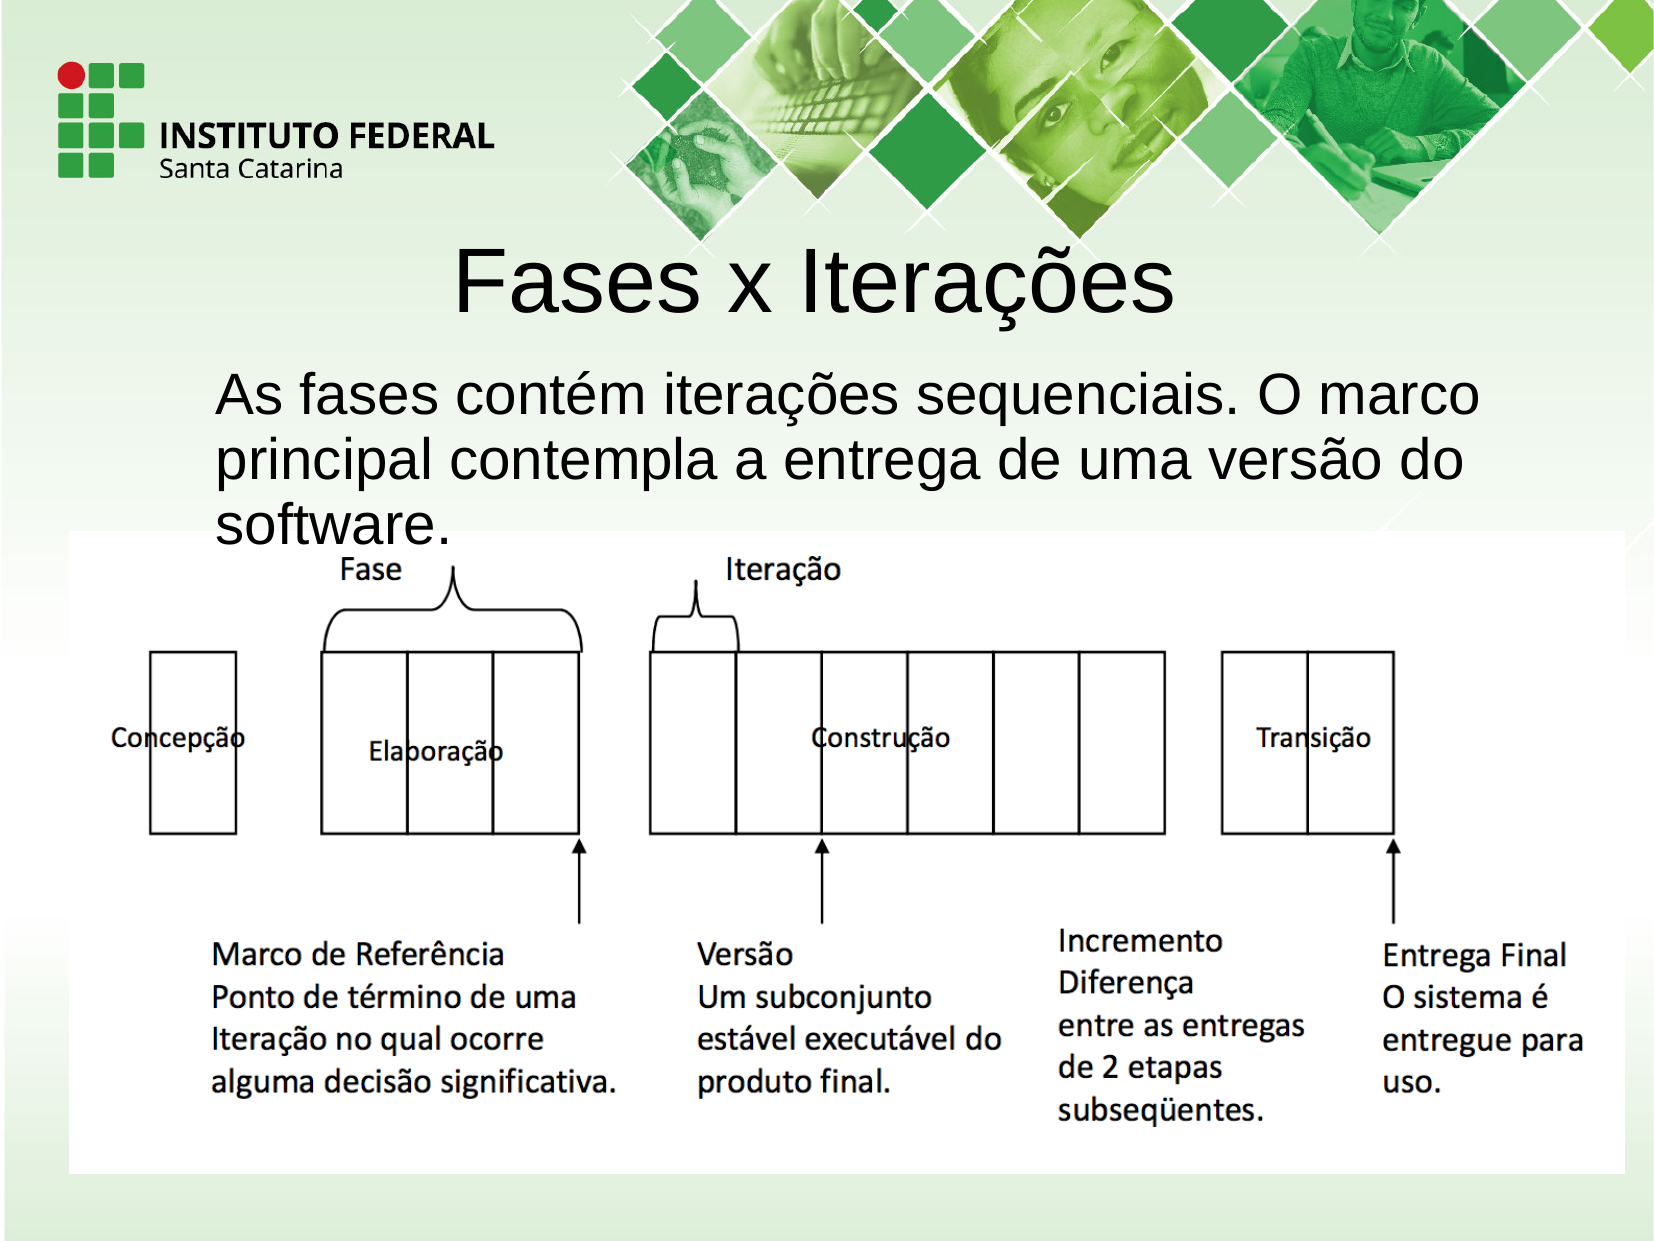

# Fases x Iterações
As fases contém iterações sequenciais. O marco principal contempla a entrega de uma versão do software.